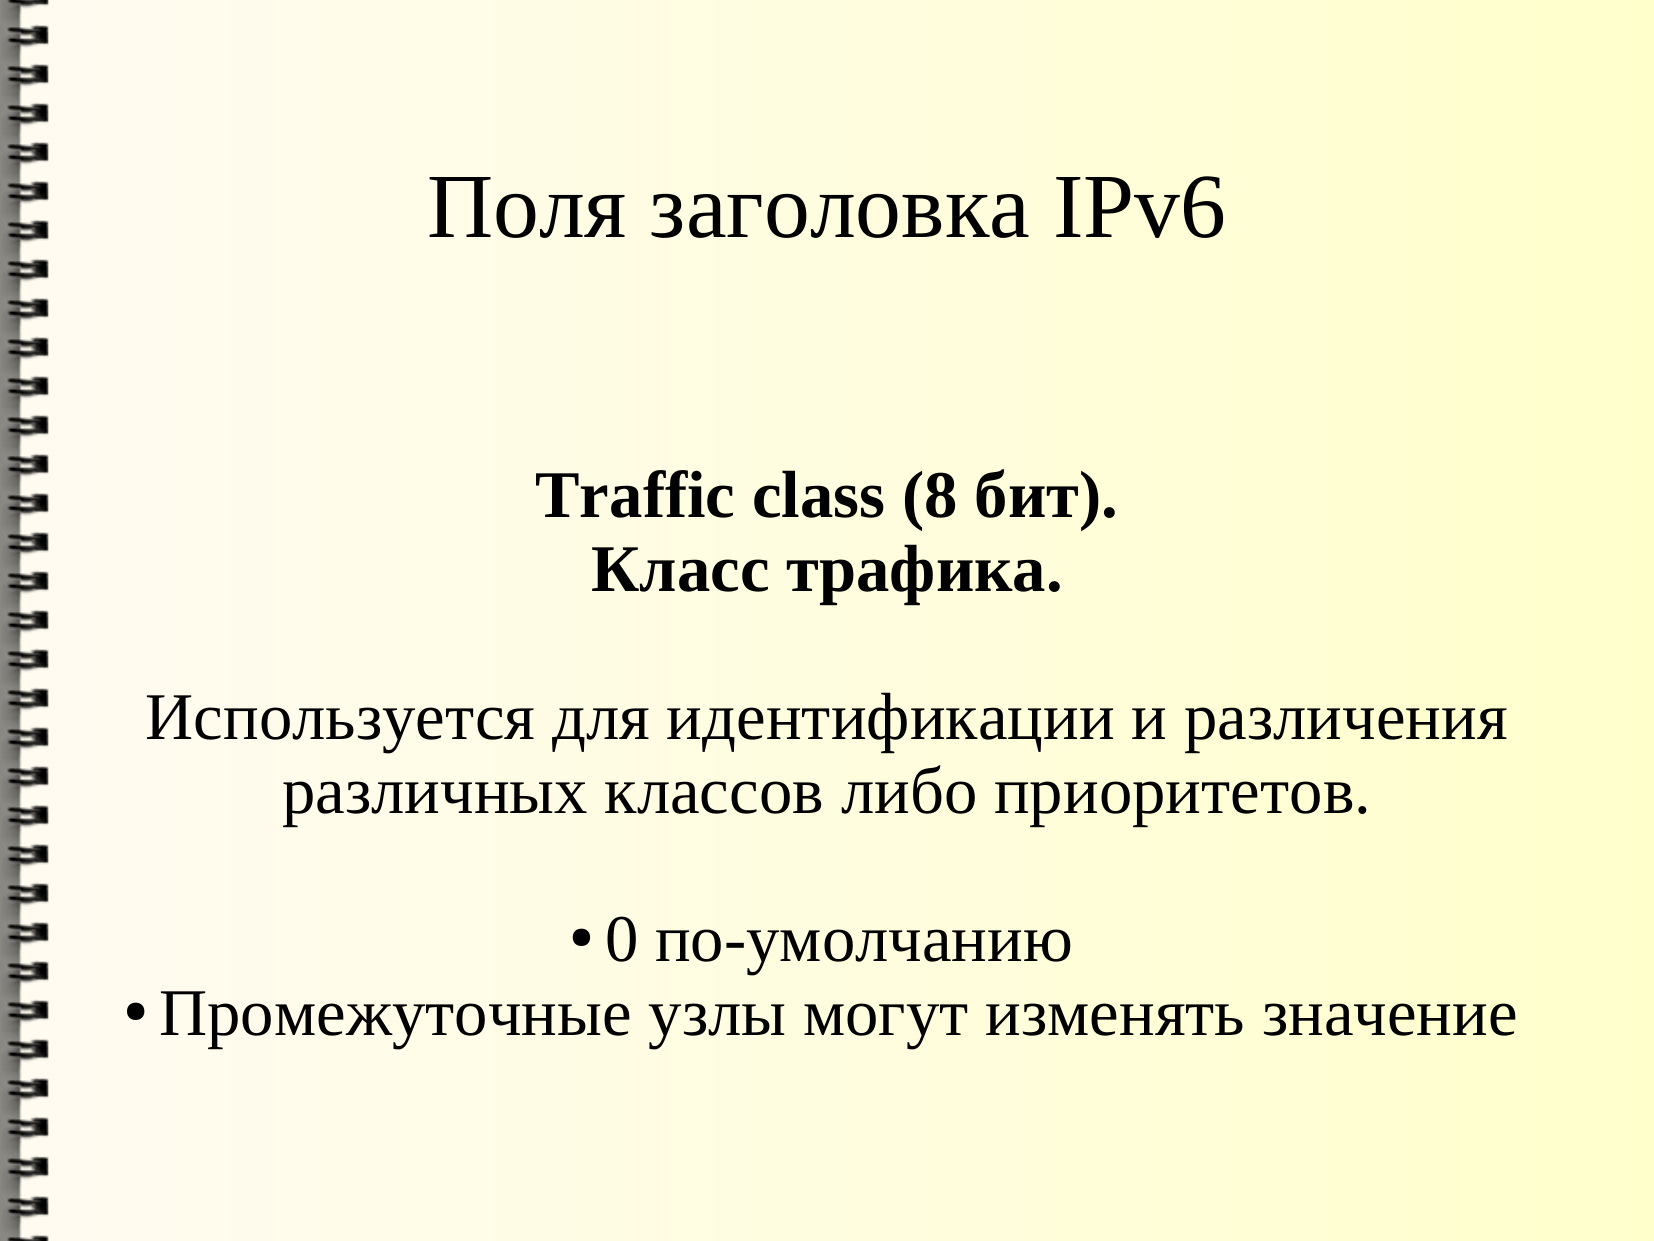

# Поля заголовка IPv6
Traffic class (8 бит).
Класс трафика.
Используется для идентификации и различения различных классов либо приоритетов.
0 по-умолчанию
Промежуточные узлы могут изменять значение